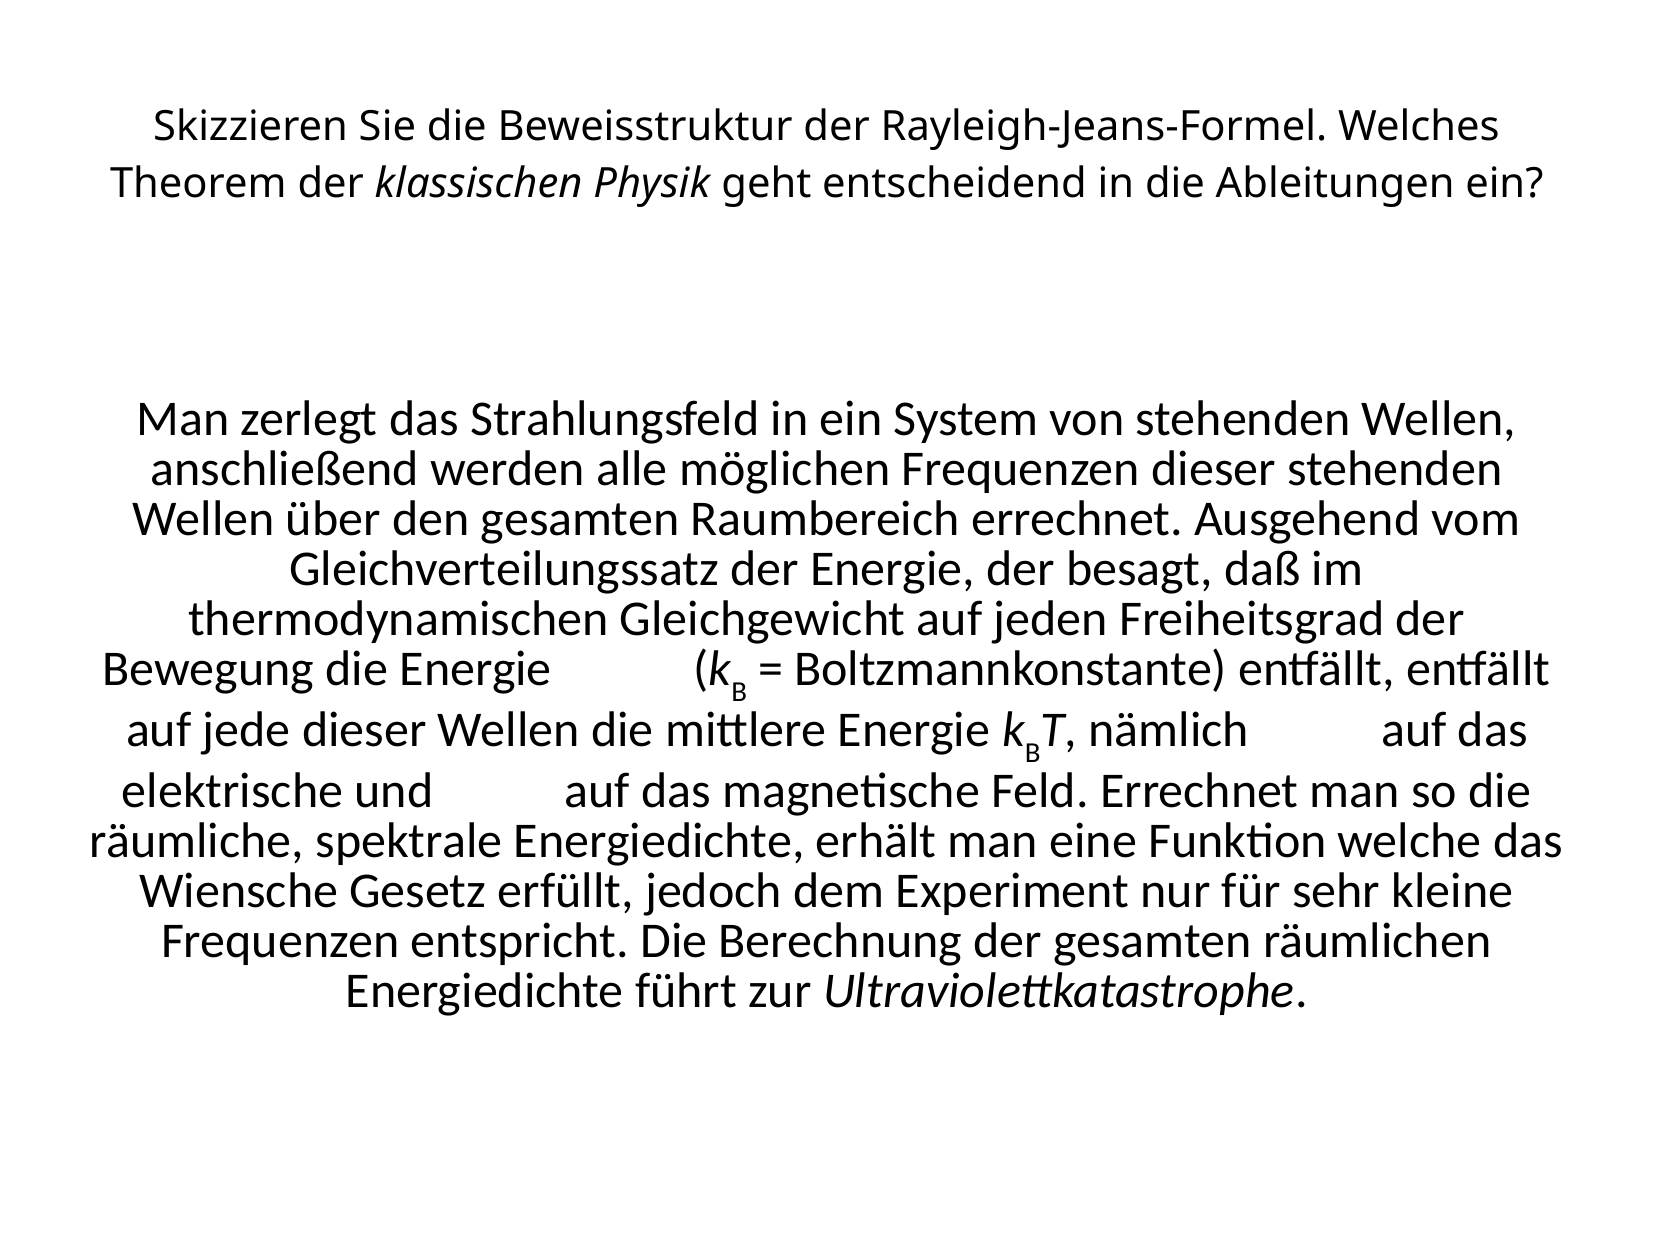

Skizzieren Sie die Beweisstruktur der Rayleigh-Jeans-Formel. Welches Theorem der klassischen Physik geht entscheidend in die Ableitungen ein?
# Man zerlegt das Strahlungsfeld in ein System von stehenden Wellen, anschließend werden alle möglichen Frequenzen dieser stehenden Wellen über den gesamten Raumbereich errechnet. Ausgehend vom Gleichverteilungssatz der Energie, der besagt, daß im thermodynamischen Gleichgewicht auf jeden Freiheitsgrad der Bewegung die Energie		(kB = Boltzmannkonstante) entfällt, entfällt auf jede dieser Wellen die mittlere Energie kBT, nämlich		auf das elektrische und		auf das magnetische Feld. Errechnet man so die räumliche, spektrale Energiedichte, erhält man eine Funktion welche das Wiensche Gesetz erfüllt, jedoch dem Experiment nur für sehr kleine Frequenzen entspricht. Die Berechnung der gesamten räumlichen Energiedichte führt zur Ultraviolettkatastrophe.